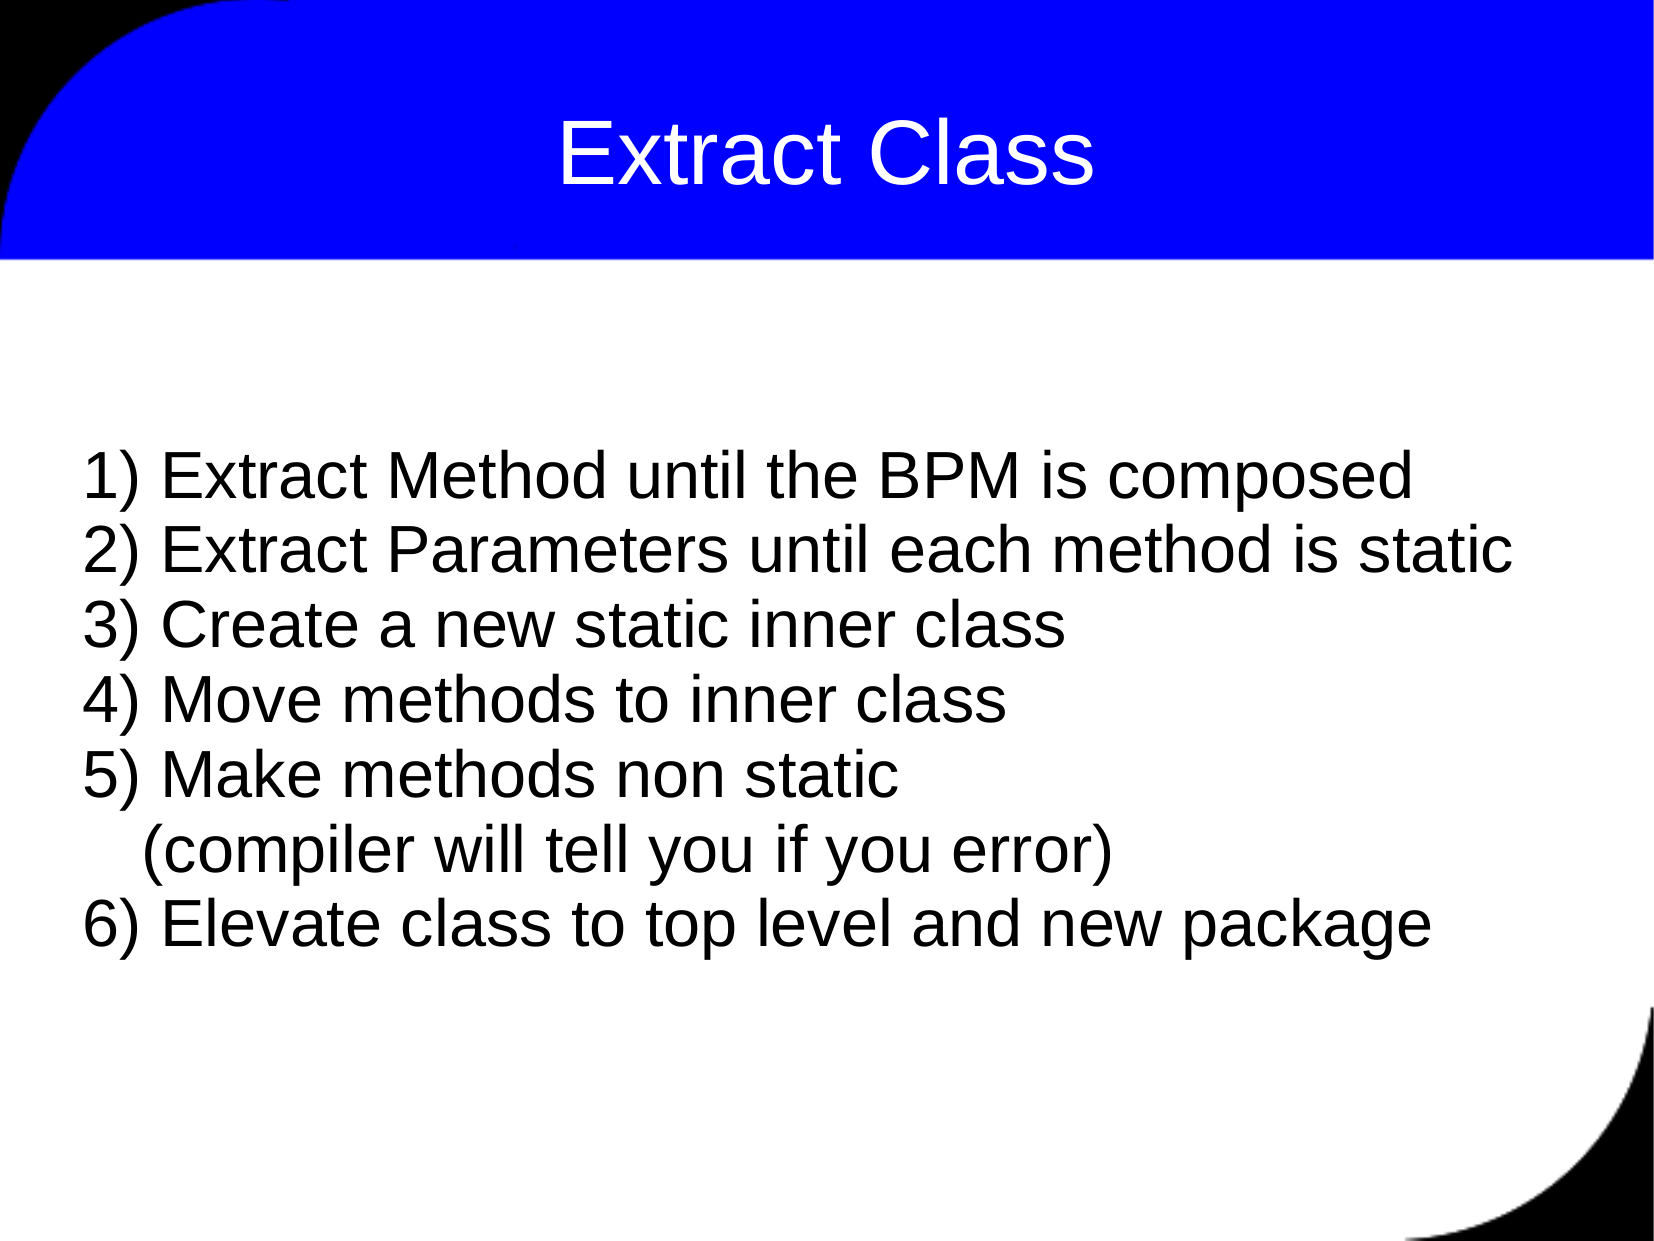

# Extract Class
 Extract Method until the BPM is composed
 Extract Parameters until each method is static
 Create a new static inner class
 Move methods to inner class
 Make methods non static
(compiler will tell you if you error)
 Elevate class to top level and new package